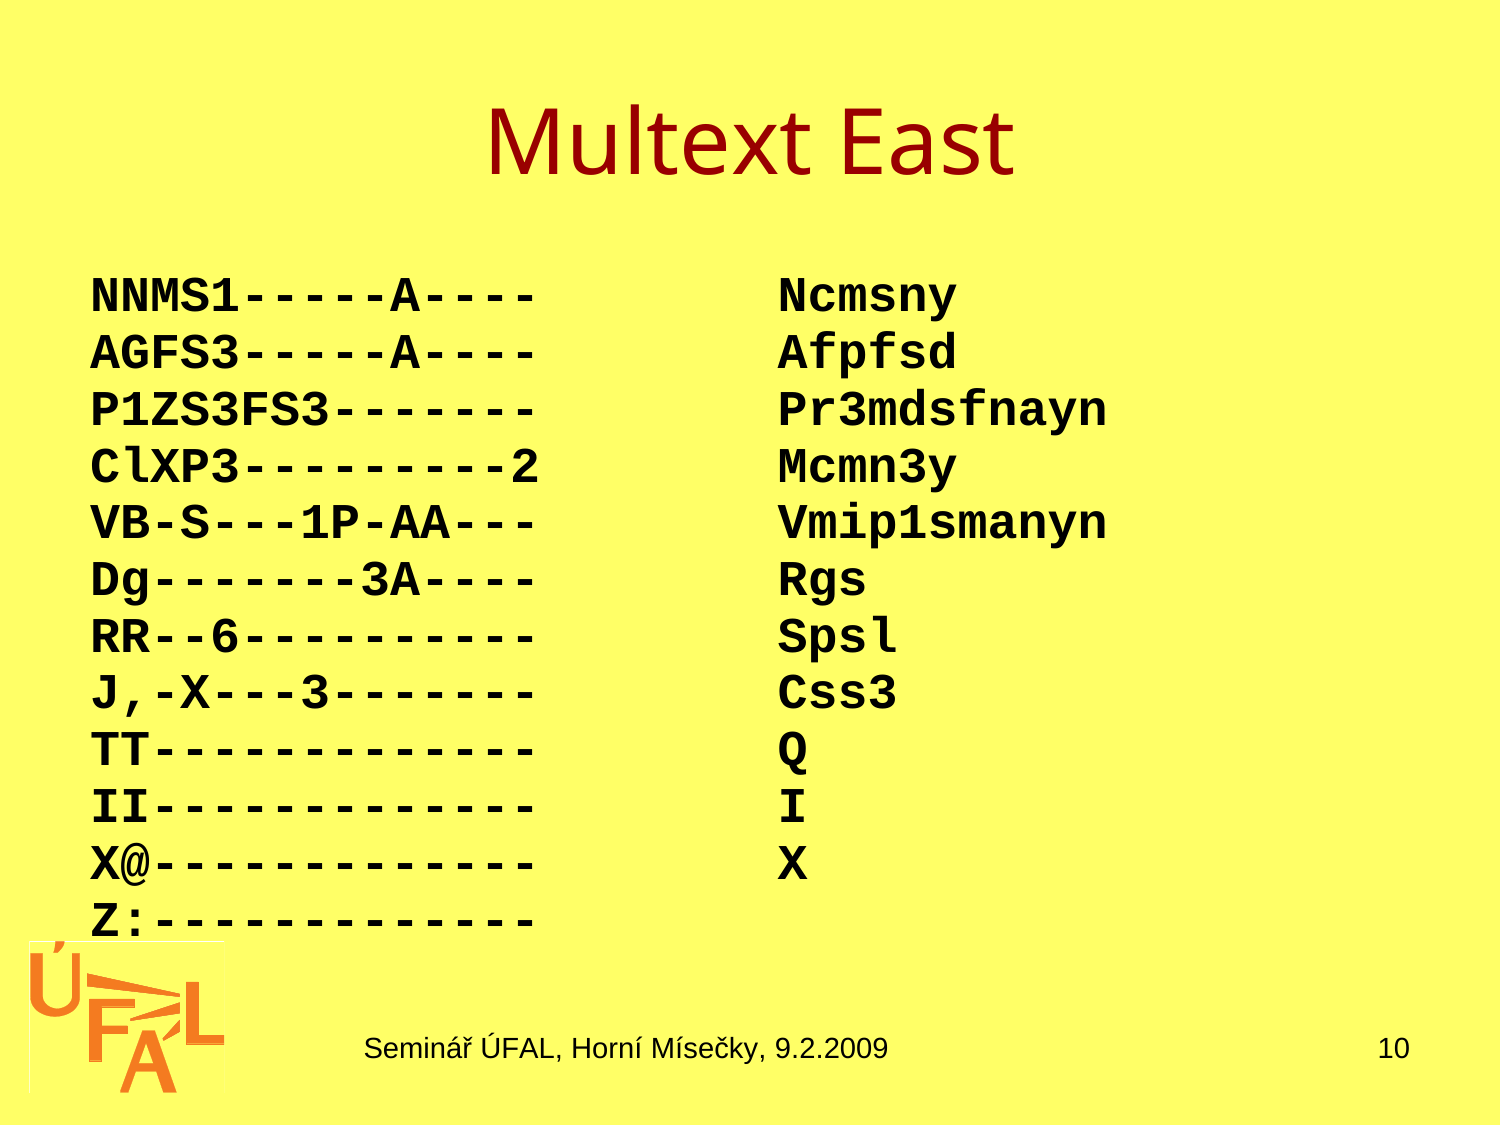

# Multext East
NNMS1-----A----
AGFS3-----A----
P1ZS3FS3-------
ClXP3---------2
VB-S---1P-AA---
Dg-------3A----
RR--6----------
J,-X---3-------
TT-------------
II-------------
X@-------------
Z:-------------
Ncmsny
Afpfsd
Pr3mdsfnayn
Mcmn3y
Vmip1smanyn
Rgs
Spsl
Css3
Q
I
X
Seminář ÚFAL, Horní Mísečky, 9.2.2009
10